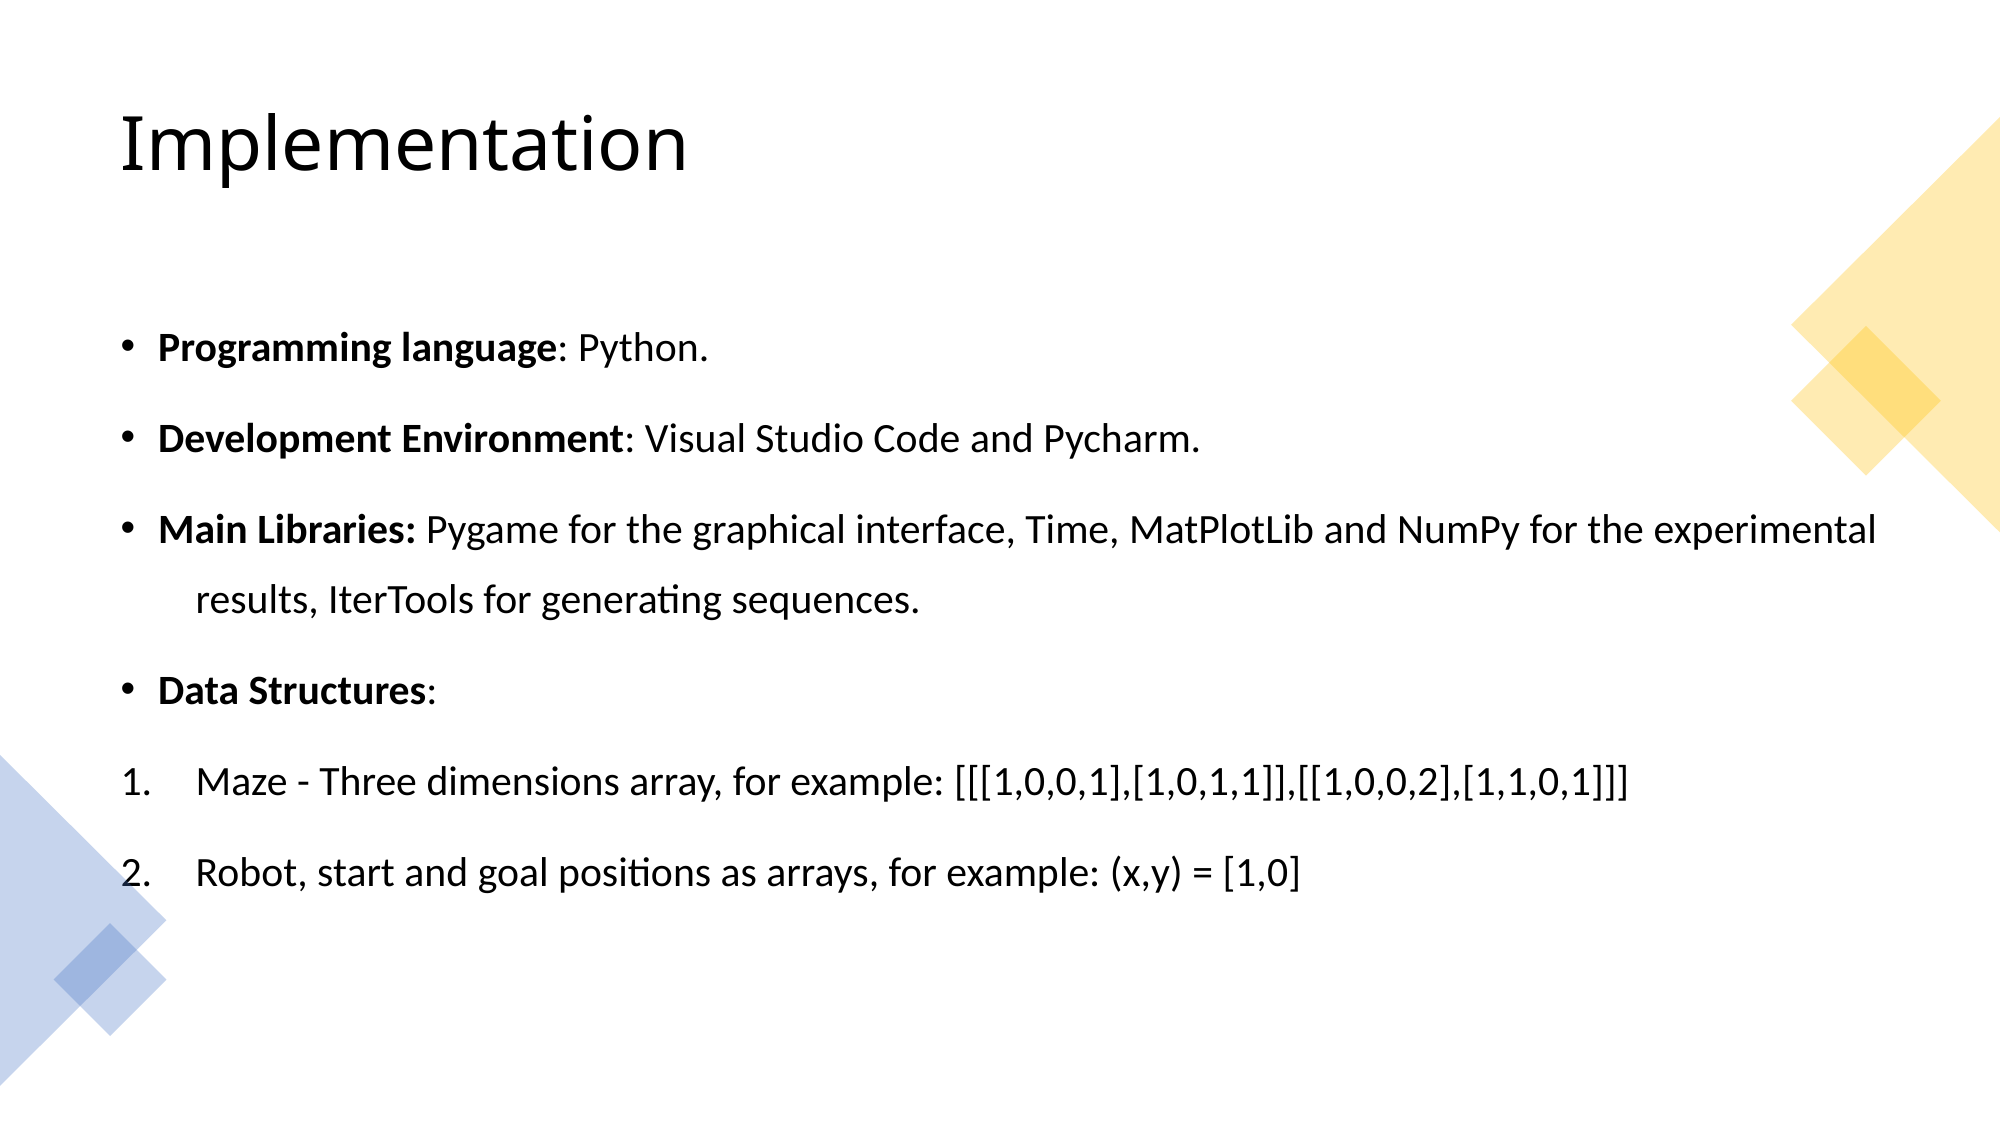

# Implementation
Programming language: Python.
Development Environment: Visual Studio Code and Pycharm.
Main Libraries: Pygame for the graphical interface, Time, MatPlotLib and NumPy for the experimental results, IterTools for generating sequences.
Data Structures:
Maze - Three dimensions array, for example: [[[1,0,0,1],[1,0,1,1]],[[1,0,0,2],[1,1,0,1]]]
Robot, start and goal positions as arrays, for example: (x,y) = [1,0]